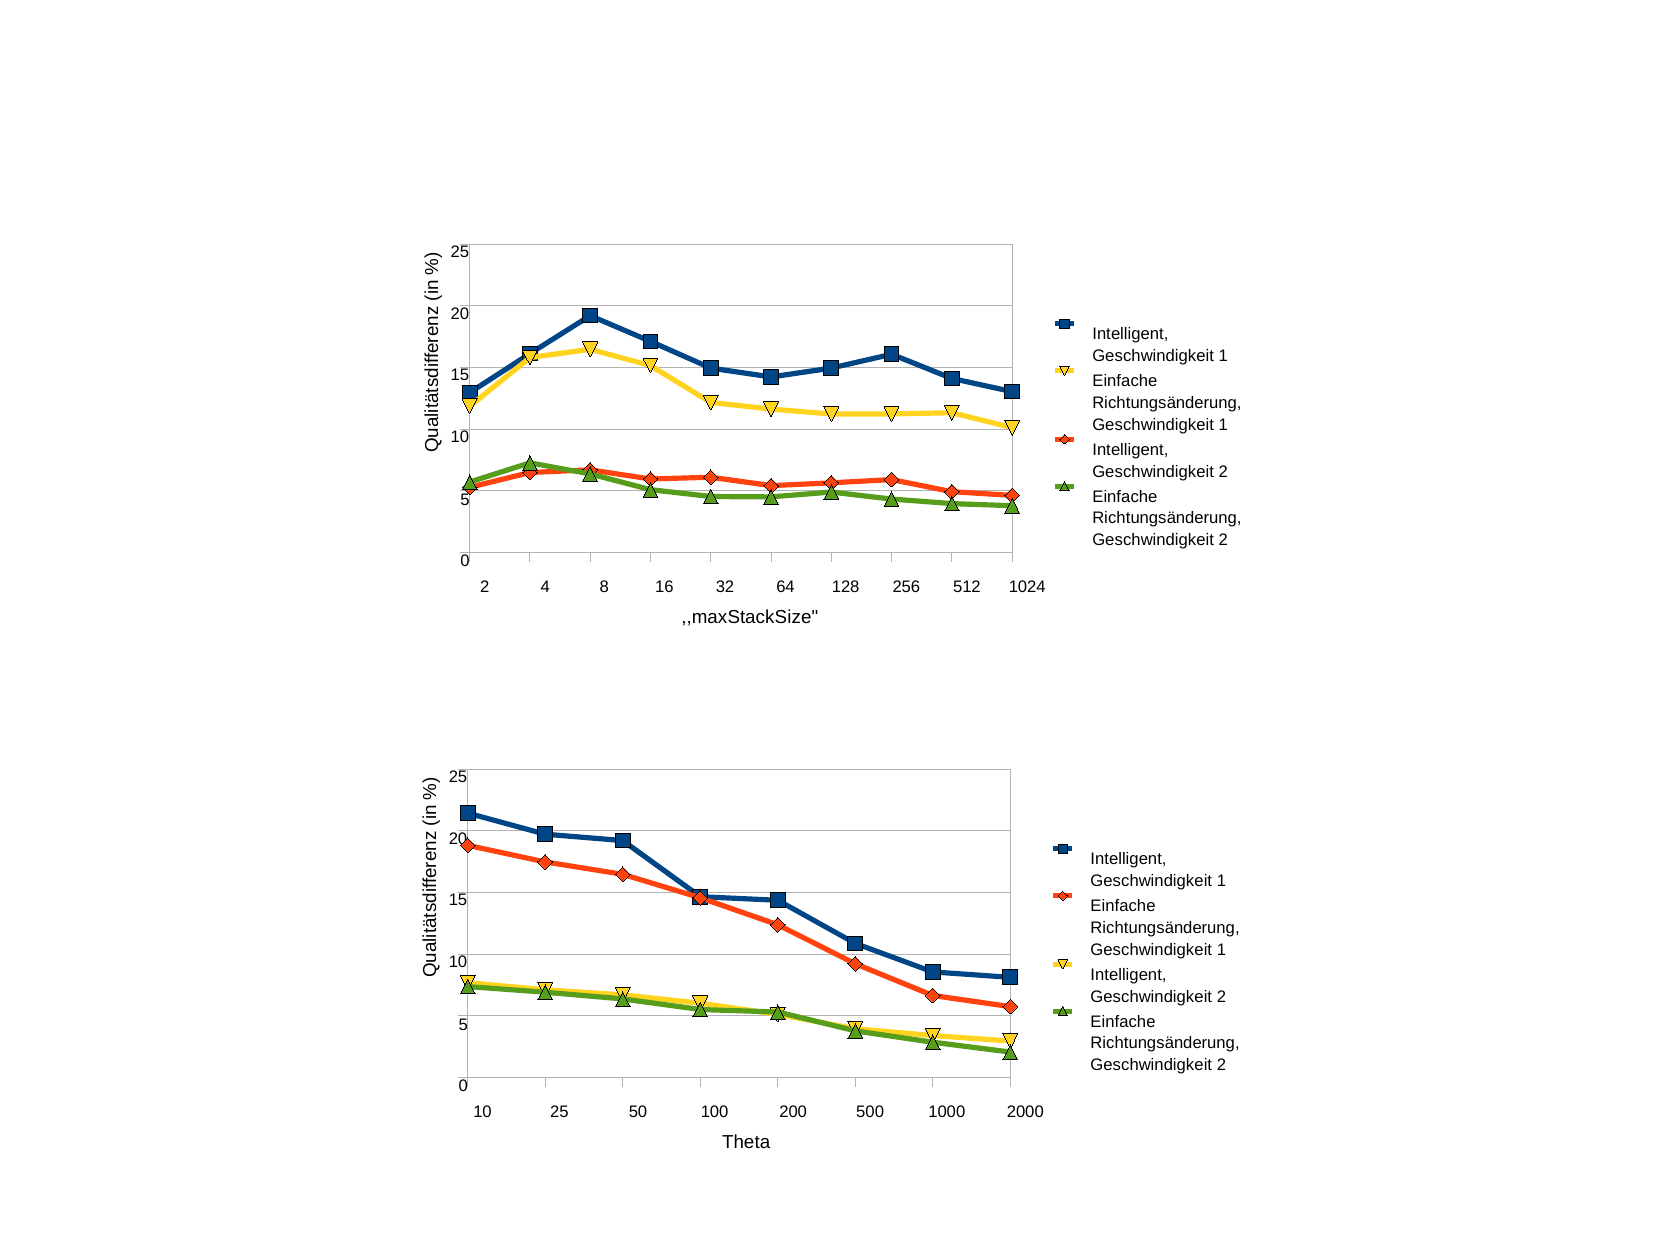

25
20
Intelligent,
Qualitätsdifferenz (in %)
Geschwindigkeit 1
15
Einfache
Richtungsänderung,
Geschwindigkeit 1
10
Intelligent,
Geschwindigkeit 2
Einfache
5
Richtungsänderung,
Geschwindigkeit 2
0
2
4
8
16
32
64
128
256
512
1024
,,maxStackSize"
25
20
Intelligent,
Qualitätsdifferenz (in %)
Geschwindigkeit 1
15
Einfache
Richtungsänderung,
Geschwindigkeit 1
10
Intelligent,
Geschwindigkeit 2
Einfache
5
Richtungsänderung,
Geschwindigkeit 2
0
10
25
50
100
200
500
1000
2000
Theta